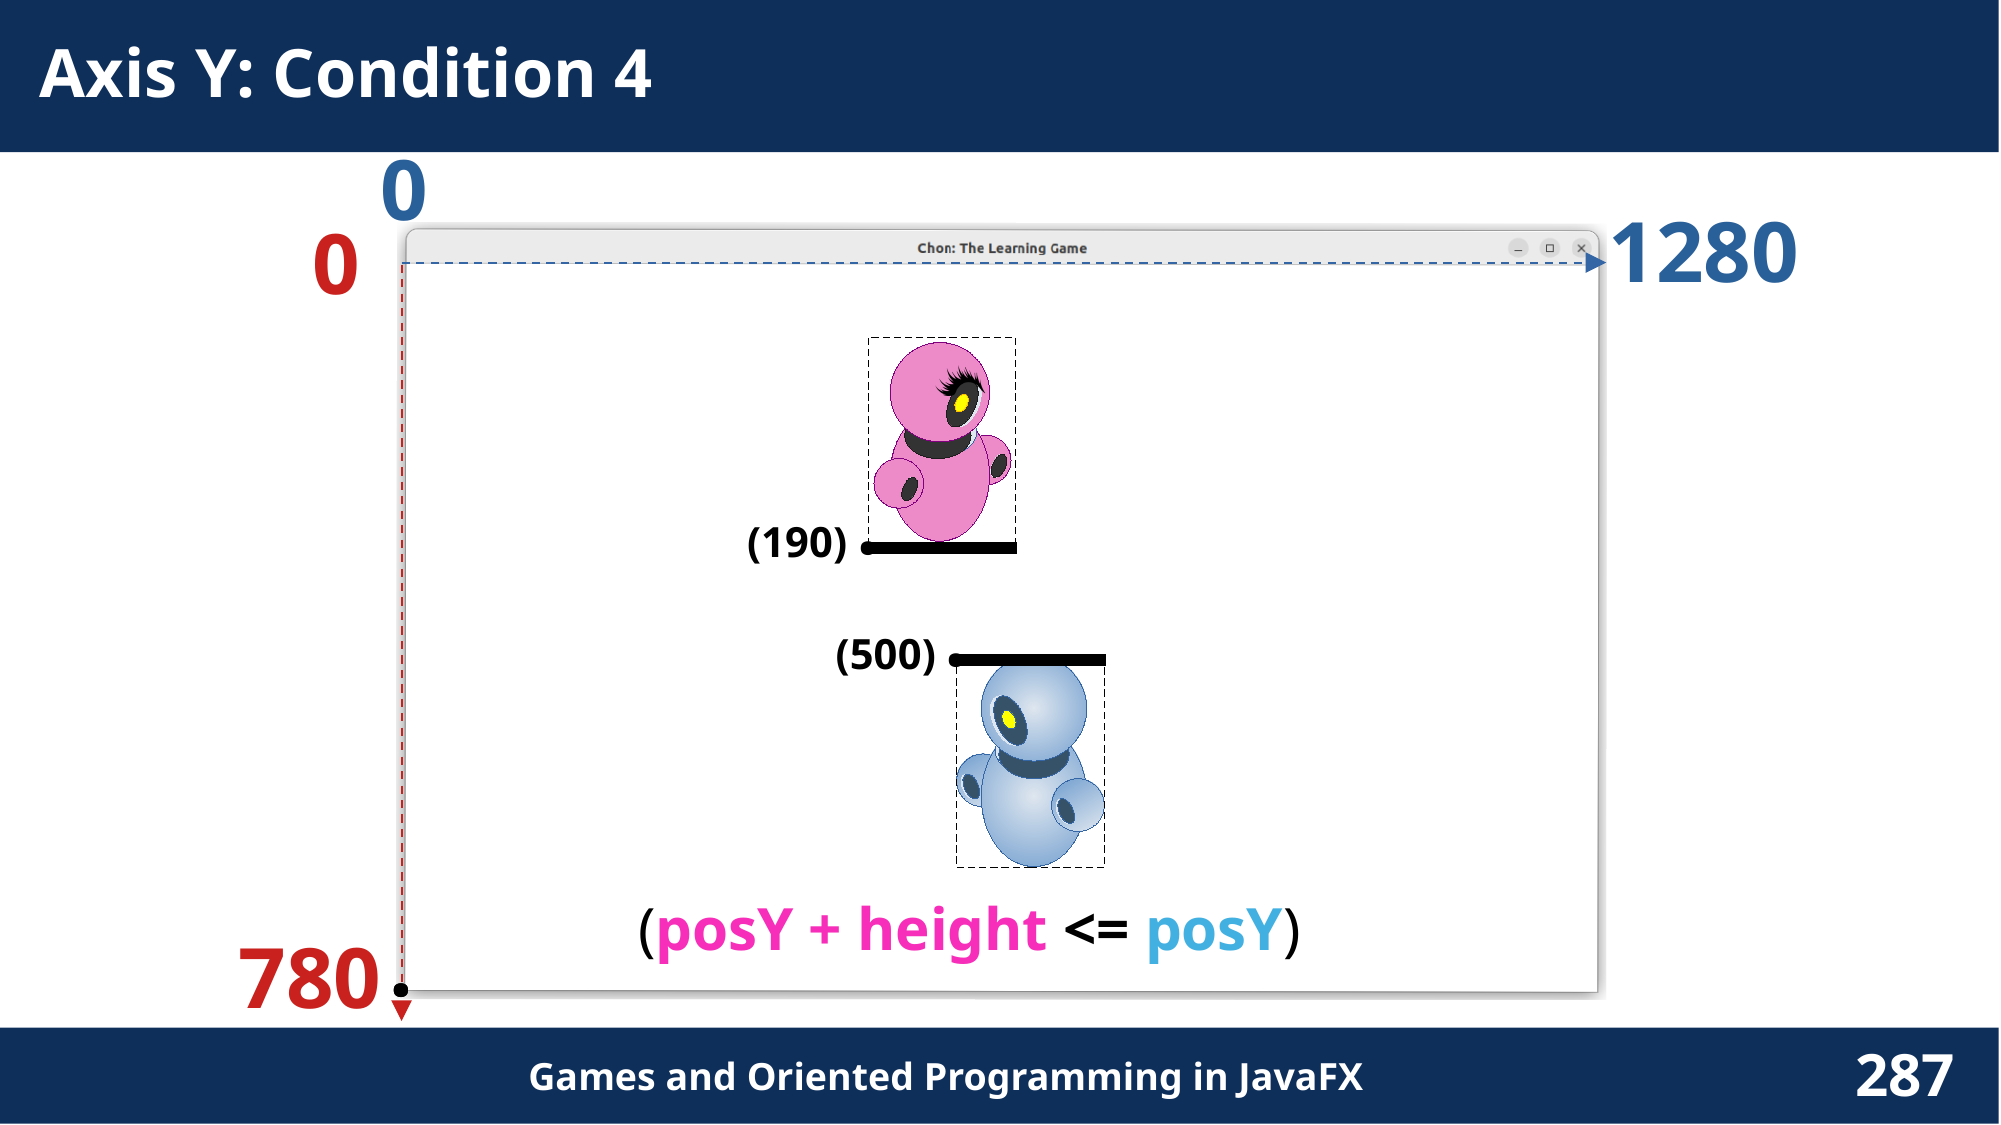

Axis Y: Condition 4
0
1280
0
.
(190)
.
(500)
 (posY + height <= posY)
.
.
780